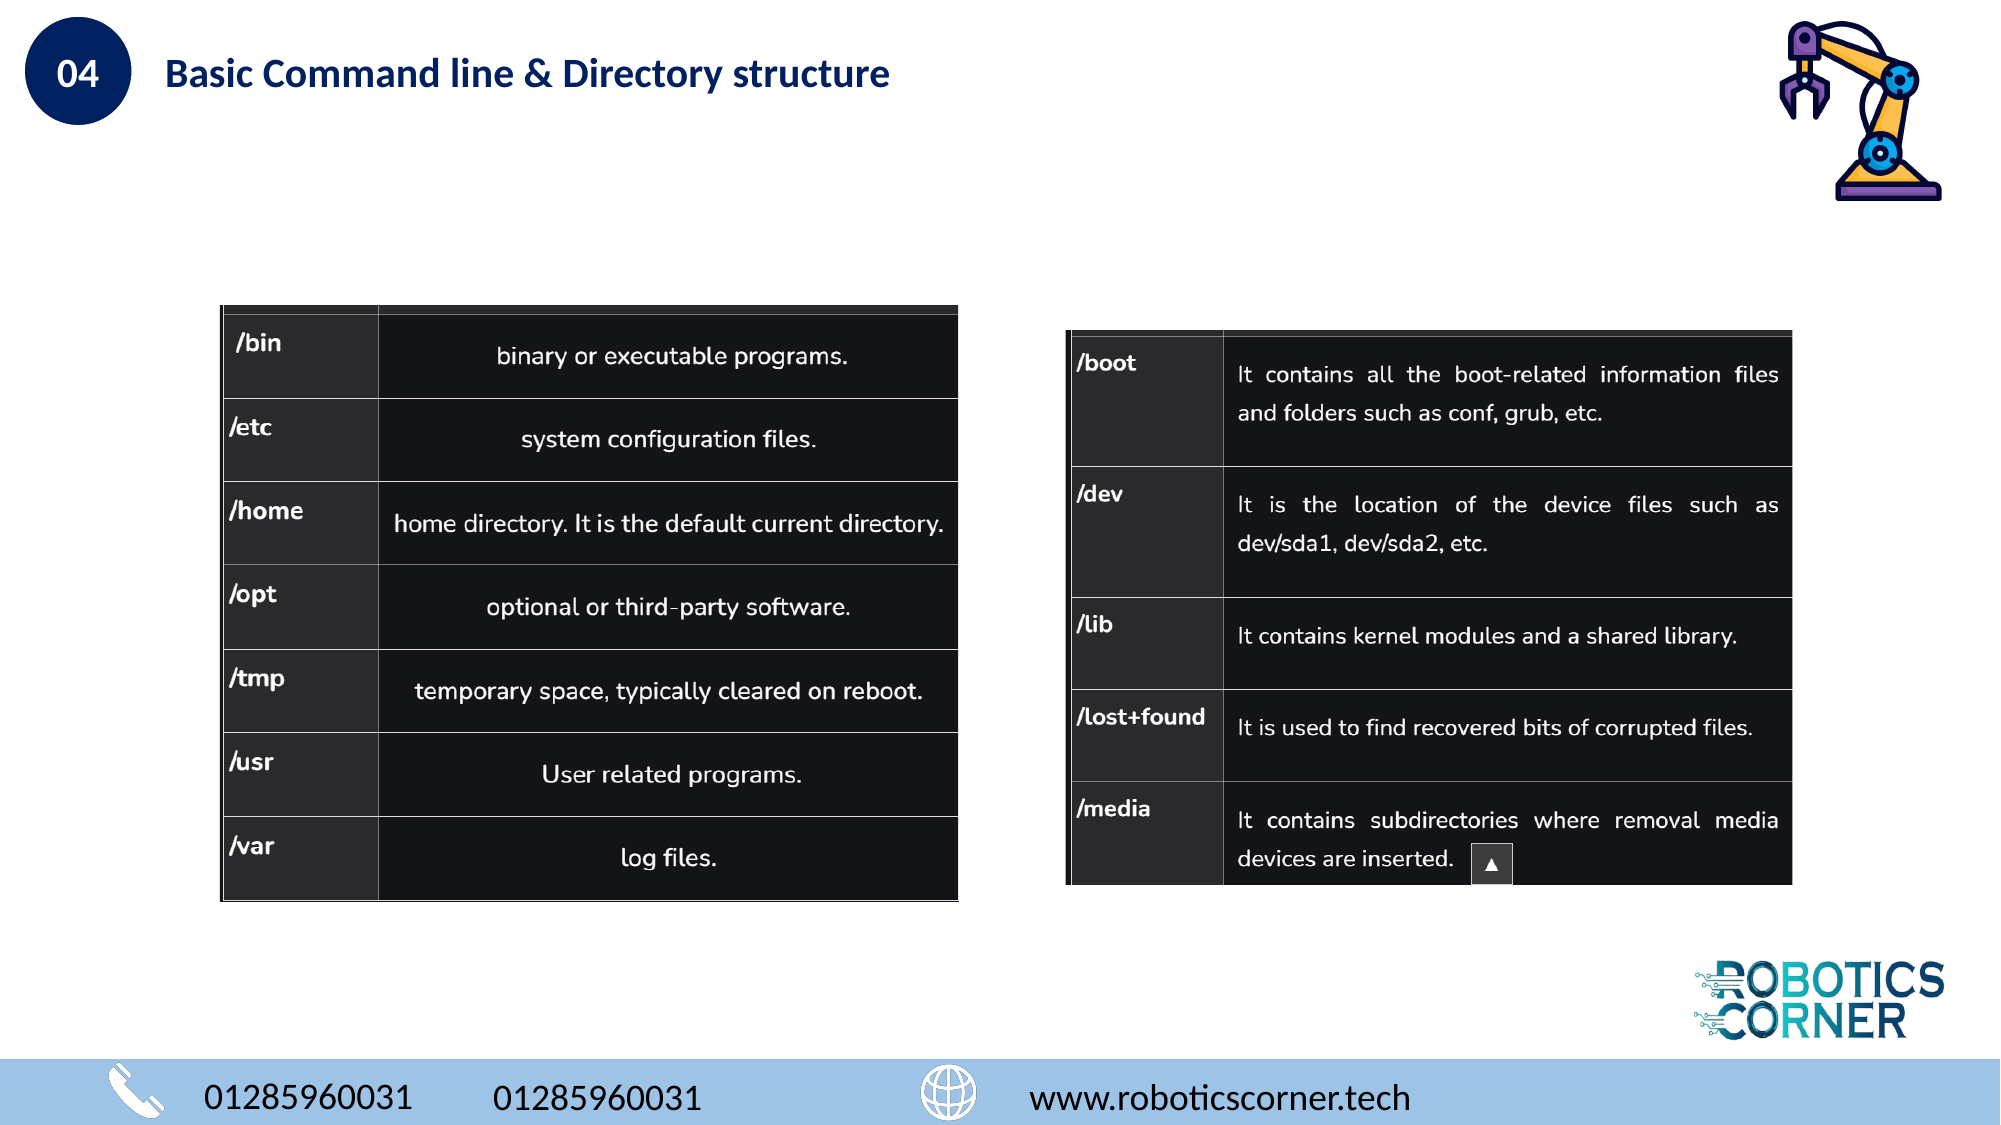

04
Basic Command line & Directory structure
Directory Structure in Linux
01285960031
www.roboticscorner.tech
01285960031